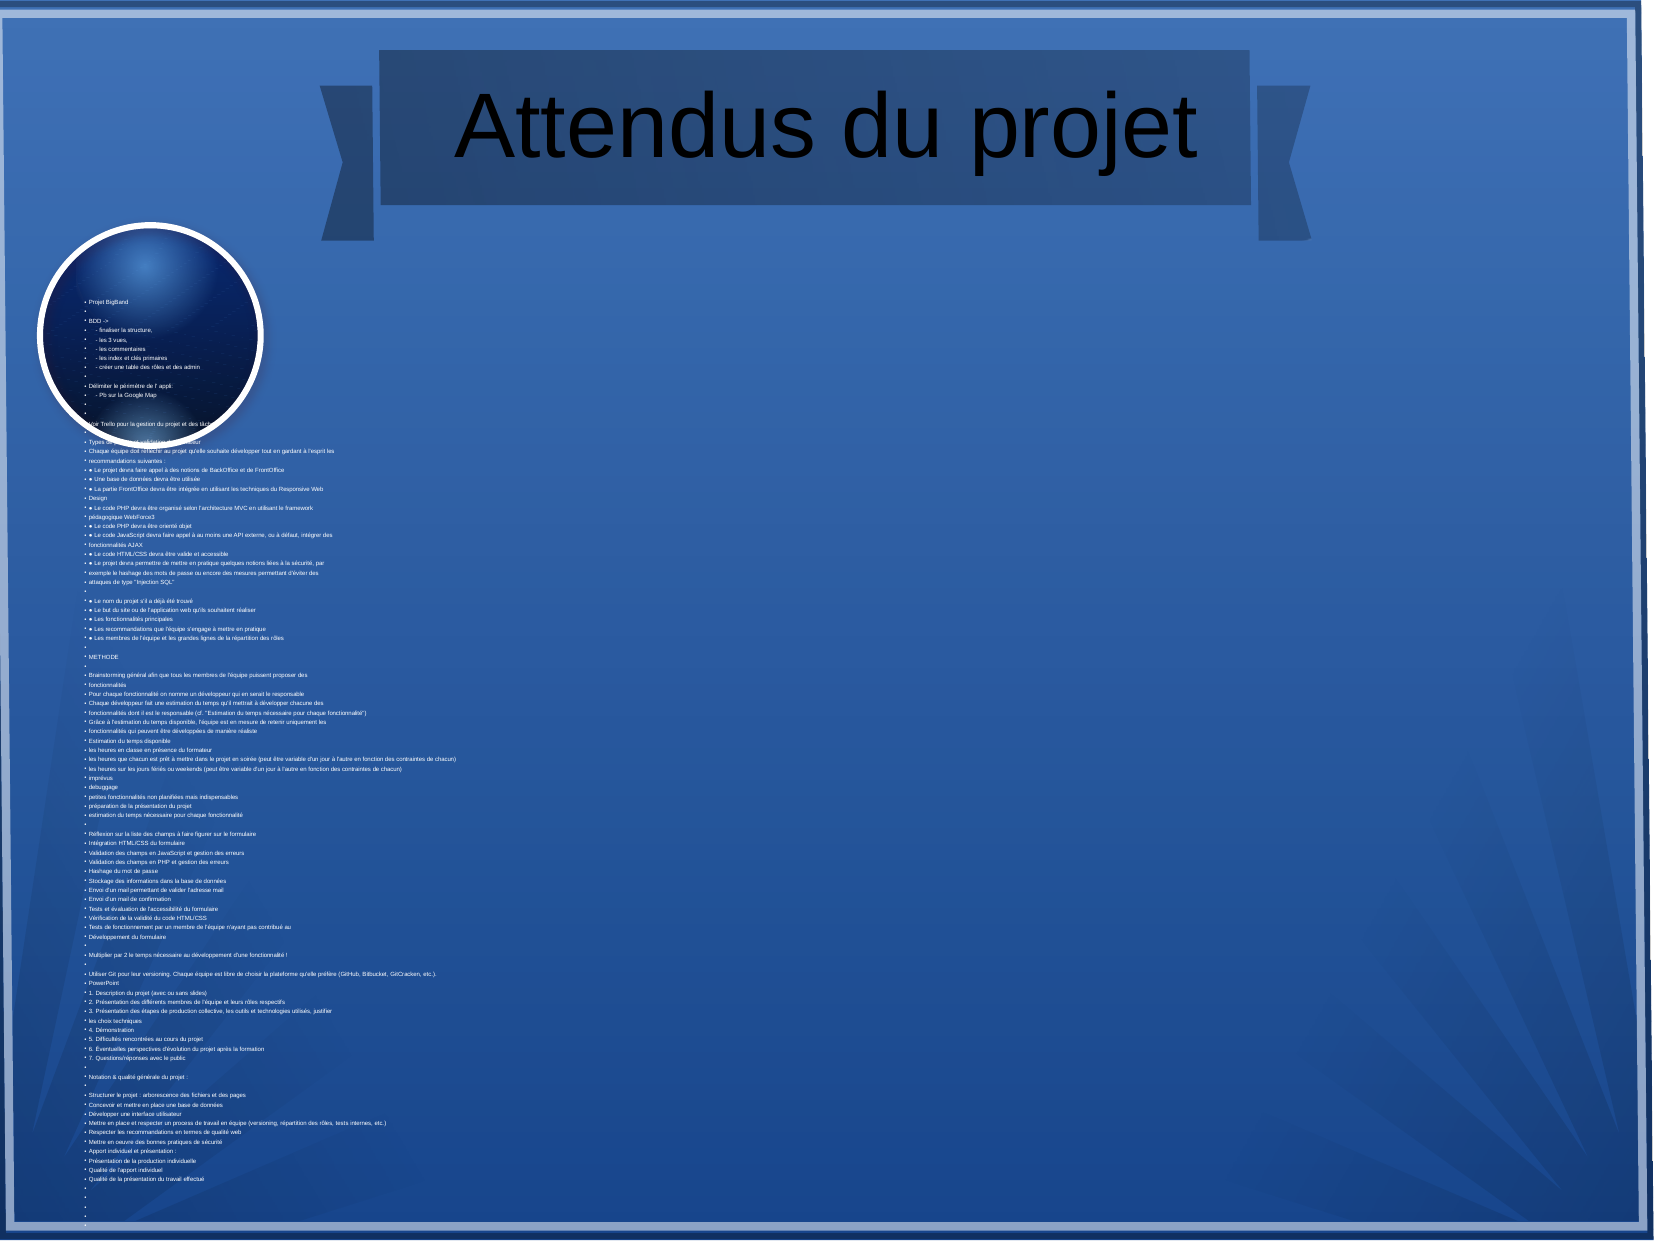

# Attendus du projet
Projet BigBand
BDD ->
	- finaliser la structure,
	- les 3 vues,
	- les commentaires
	- les index et clés primaires
	- créer une table des rôles et des admin
Délimiter le périmètre de l' appli:
	- Pb sur la Google Map
Voir Trello pour la gestion du projet et des tâches.
Types de projets et validation du formateur
Chaque équipe doit réfléchir au projet qu'elle souhaite développer tout en gardant à l'esprit les
recommandations suivantes :
● Le projet devra faire appel à des notions de BackOffice et de FrontOffice
● Une base de données devra être utilisée
● La partie FrontOffice devra être intégrée en utilisant les techniques du Responsive Web
Design
● Le code PHP devra être organisé selon l'architecture MVC en utilisant le framework
pédagogique WebForce3
● Le code PHP devra être orienté objet
● Le code JavaScript devra faire appel à au moins une API externe, ou à défaut, intégrer des
fonctionnalités AJAX
● Le code HTML/CSS devra être valide et accessible
● Le projet devra permettre de mettre en pratique quelques notions liées à la sécurité, par
exemple le hashage des mots de passe ou encore des mesures permettant d'éviter des
attaques de type "Injection SQL"
● Le nom du projet s'il a déjà été trouvé
● Le but du site ou de l'application web qu'ils souhaitent réaliser
● Les fonctionnalités principales
● Les recommandations que l'équipe s'engage à mettre en pratique
● Les membres de l'équipe et les grandes lignes de la répartition des rôles
METHODE
Brainstorming général afin que tous les membres de l'équipe puissent proposer des
fonctionnalités
Pour chaque fonctionnalité on nomme un développeur qui en serait le responsable
Chaque développeur fait une estimation du temps qu'il mettrait à développer chacune des
fonctionnalités dont il est le responsable (cf. "Estimation du temps nécessaire pour chaque fonctionnalité")
Grâce à l'estimation du temps disponible, l'équipe est en mesure de retenir uniquement les
fonctionnalités qui peuvent être développées de manière réaliste
Estimation du temps disponible
les heures en classe en présence du formateur
les heures que chacun est prêt à mettre dans le projet en soirée (peut être variable d'un jour à l'autre en fonction des contraintes de chacun)
les heures sur les jours fériés ou weekends (peut être variable d'un jour à l'autre en fonction des contraintes de chacun)
imprévus
debuggage
petites fonctionnalités non planifiées mais indispensables
préparation de la présentation du projet
estimation du temps nécessaire pour chaque fonctionnalité
Réflexion sur la liste des champs à faire figurer sur le formulaire
Intégration HTML/CSS du formulaire
Validation des champs en JavaScript et gestion des erreurs
Validation des champs en PHP et gestion des erreurs
Hashage du mot de passe
Stockage des informations dans la base de données
Envoi d'un mail permettant de valider l'adresse mail
Envoi d'un mail de confirmation
Tests et évaluation de l'accessibilité du formulaire
Vérification de la validité du code HTML/CSS
Tests de fonctionnement par un membre de l'équipe n'ayant pas contribué au
Développement du formulaire
Multiplier par 2 le temps nécessaire au développement d'une fonctionnalité !
Utiliser Git pour leur versioning. Chaque équipe est libre de choisir la plateforme qu'elle préfère (GitHub, Bitbucket, GitCracken, etc.).
PowerPoint
1. Description du projet (avec ou sans slides)
2. Présentation des différents membres de l'équipe et leurs rôles respectifs
3. Présentation des étapes de production collective, les outils et technologies utilisés, justifier
les choix techniques
4. Démonstration
5. Difficultés rencontrées au cours du projet
6. Éventuelles perspectives d'évolution du projet après la formation
7. Questions/réponses avec le public
Notation & qualité générale du projet :
Structurer le projet : arborescence des fichiers et des pages
Concevoir et mettre en place une base de données
Développer une interface utilisateur
Mettre en place et respecter un process de travail en équipe (versioning, répartition des rôles, tests internes, etc.)
Respecter les recommandations en termes de qualité web
Mettre en oeuvre des bonnes pratiques de sécurité
Apport individuel et présentation :
Présentation de la production individuelle
Qualité de l’apport individuel
Qualité de la présentation du travail effectué